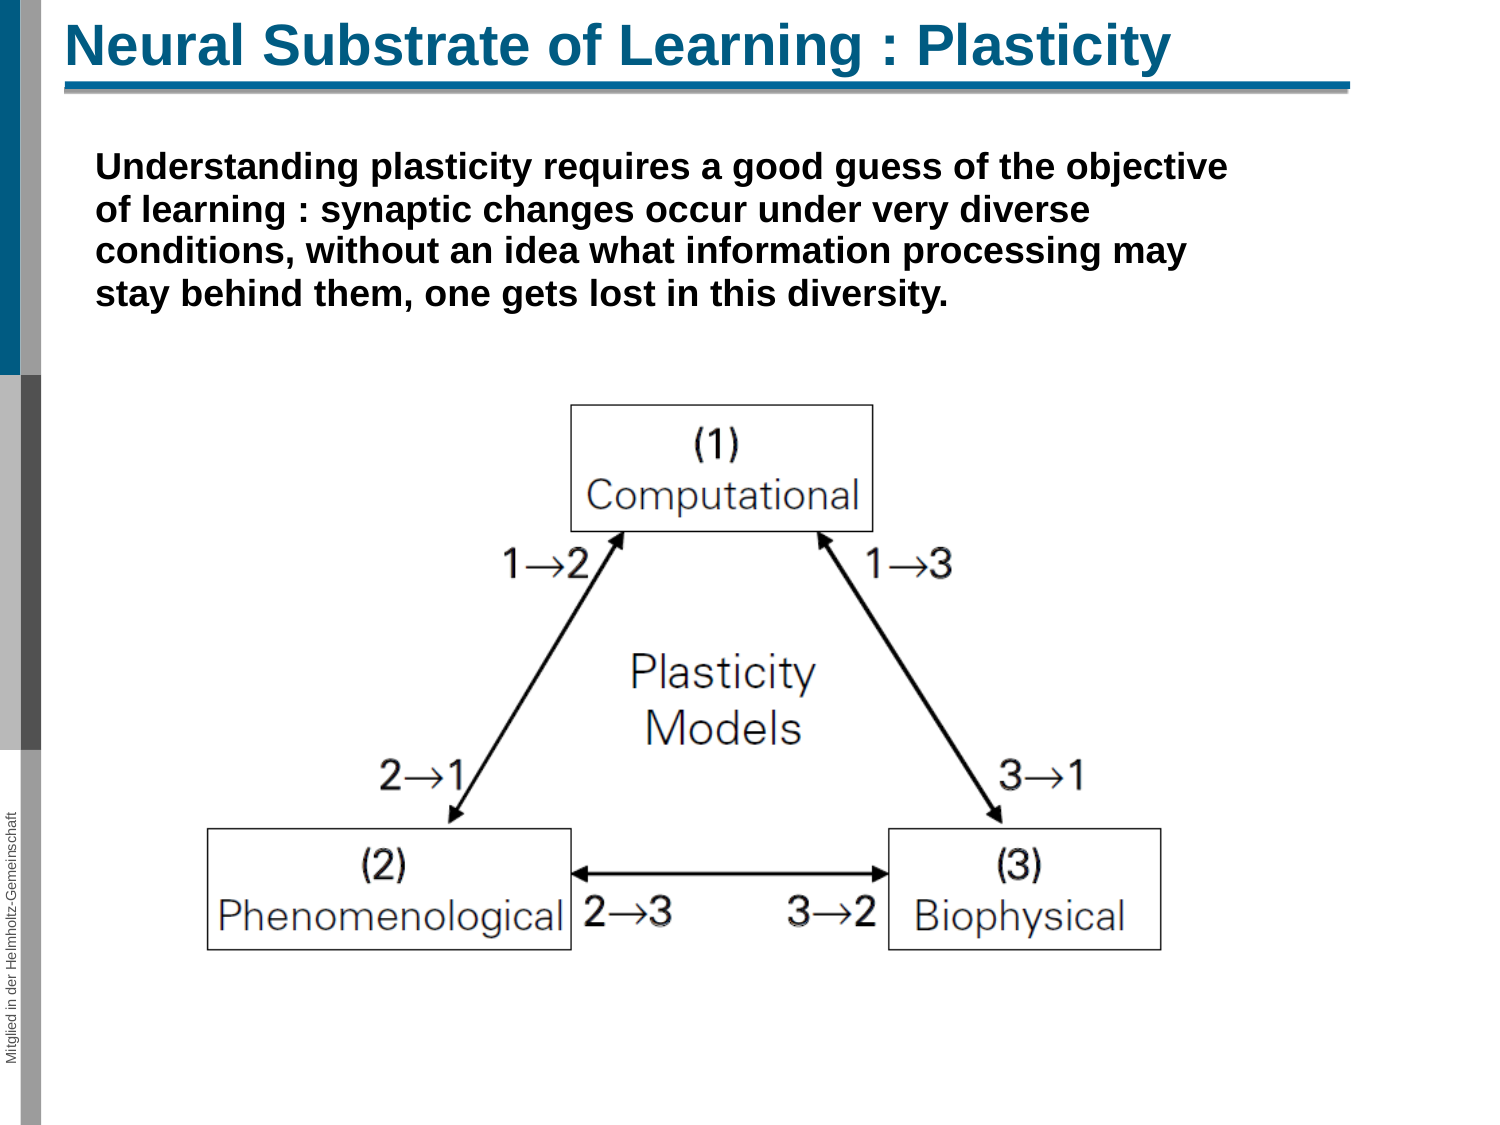

Neural Substrate of Learning : Plasticity
Understanding plasticity requires a good guess of the objective of learning : synaptic changes occur under very diverse conditions, without an idea what information processing may stay behind them, one gets lost in this diversity.